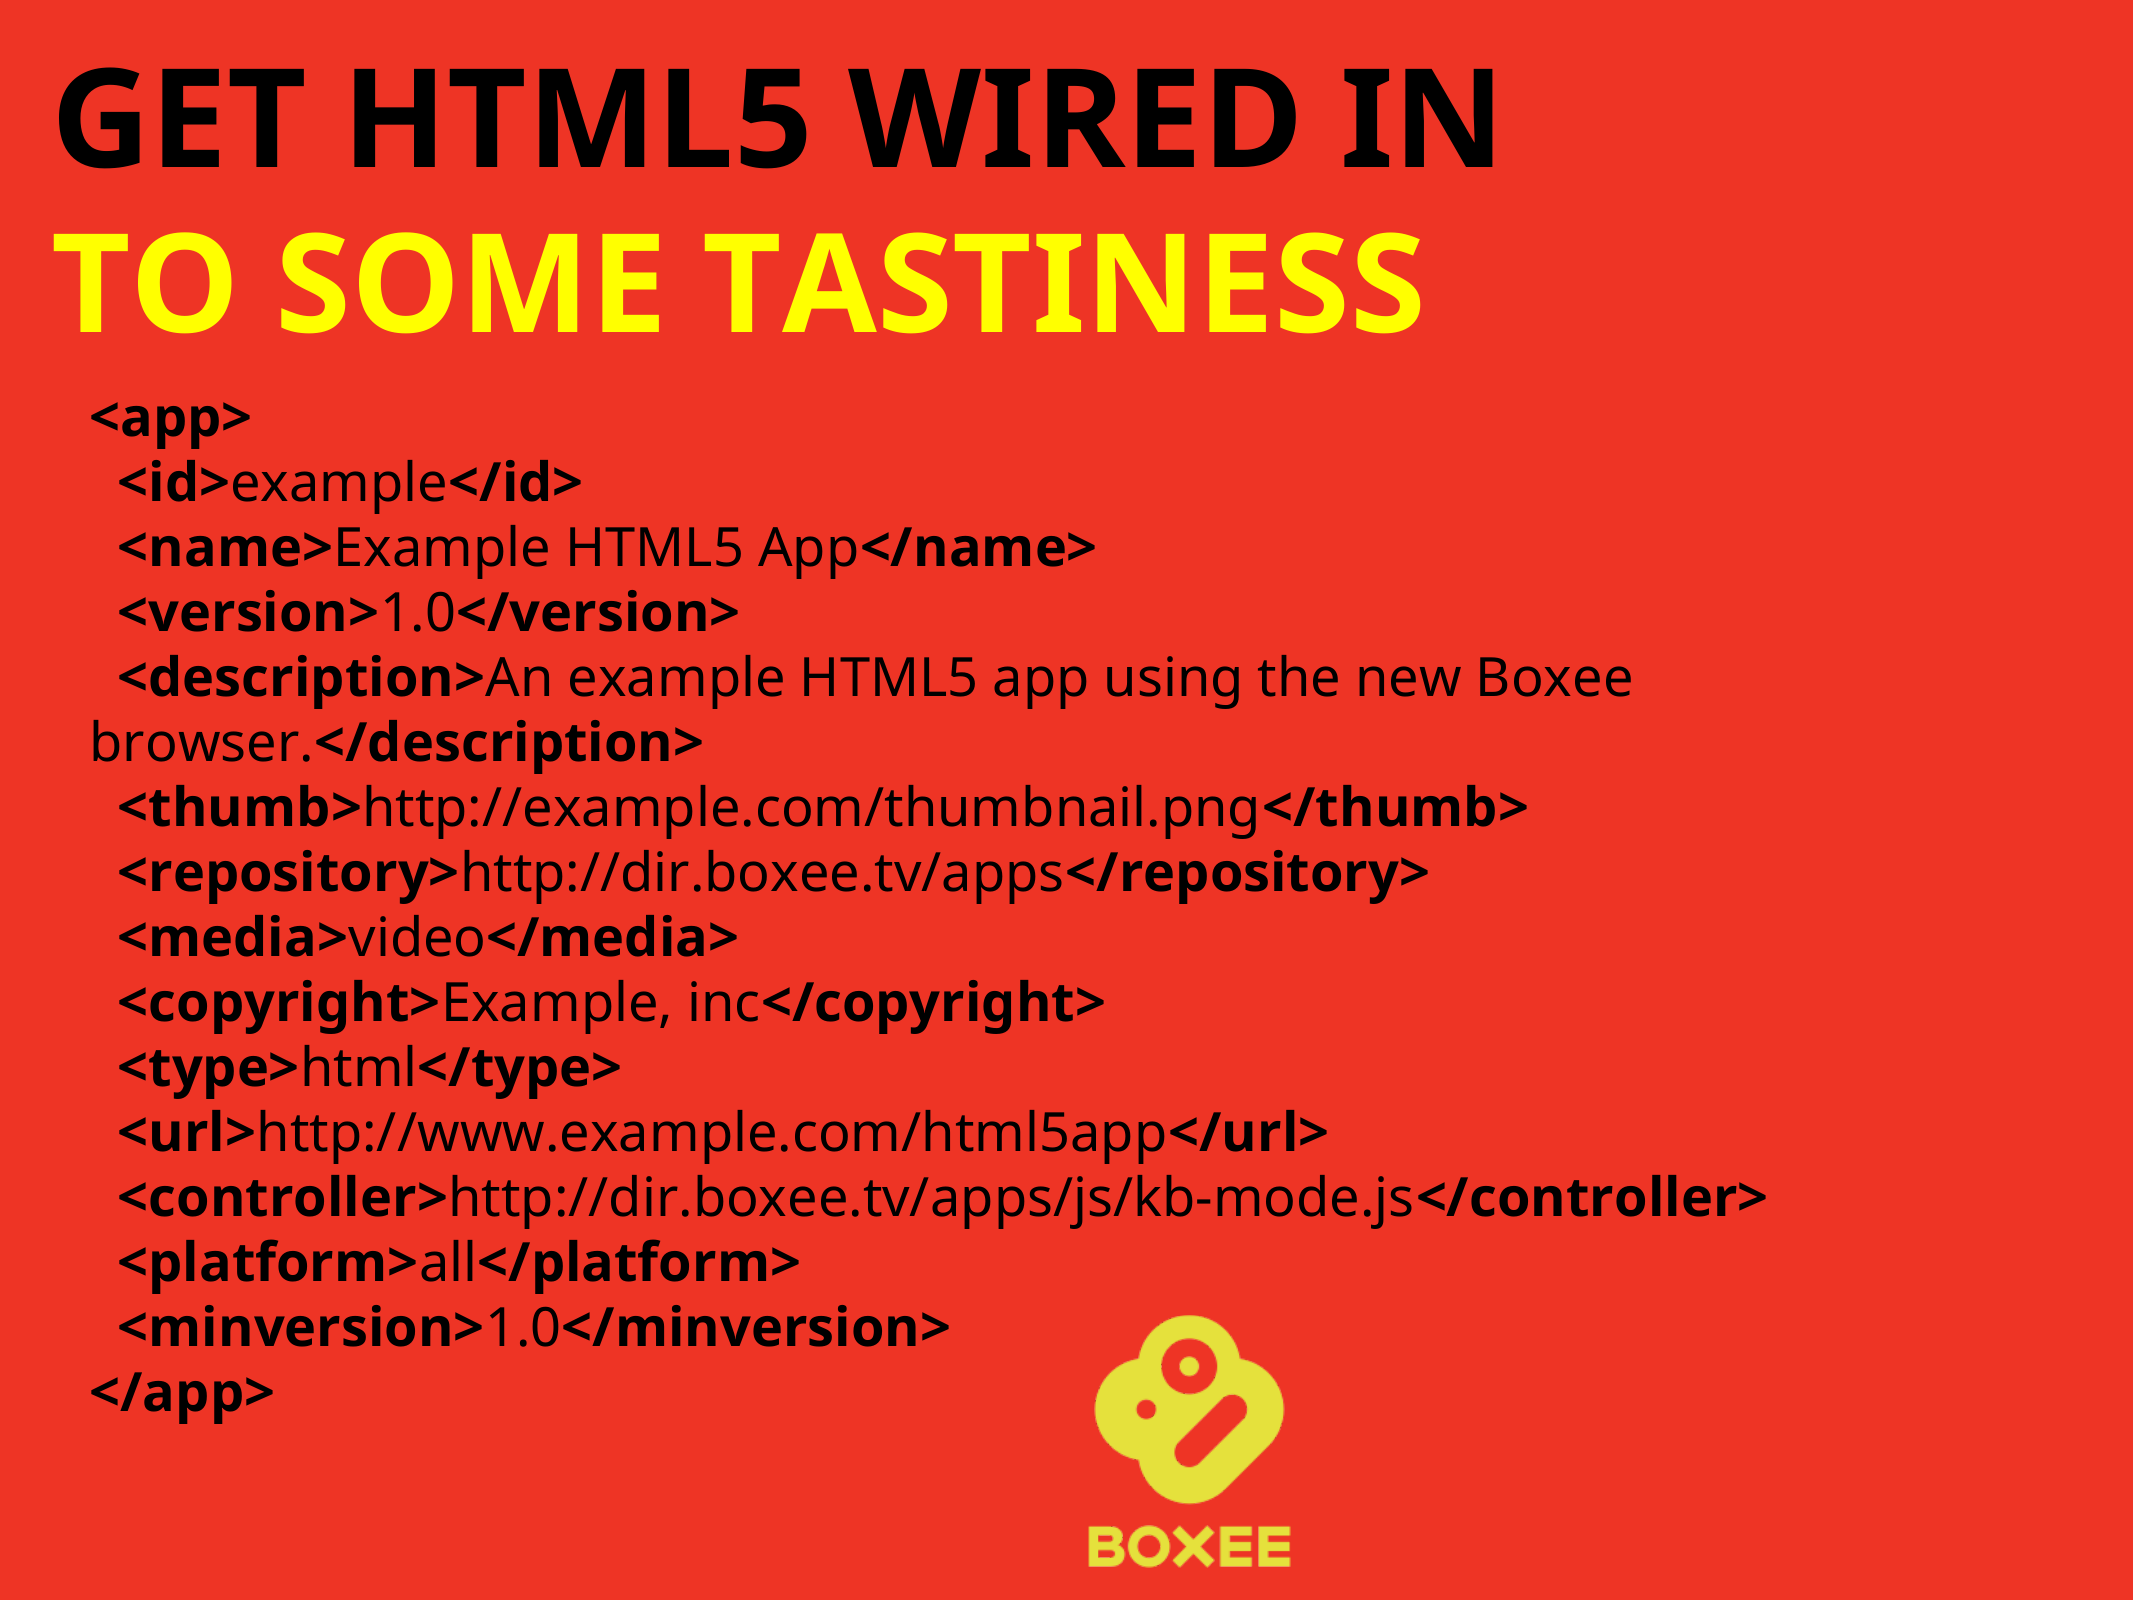

GET HTML5 WIRED IN
TO SOME TASTINESS
<app>
 <id>example</id>
 <name>Example HTML5 App</name>
 <version>1.0</version>
 <description>An example HTML5 app using the new Boxee browser.</description>
 <thumb>http://example.com/thumbnail.png</thumb>
 <repository>http://dir.boxee.tv/apps</repository>
 <media>video</media>
 <copyright>Example, inc</copyright>
 <type>html</type>
 <url>http://www.example.com/html5app</url>
 <controller>http://dir.boxee.tv/apps/js/kb-mode.js</controller>
 <platform>all</platform>
 <minversion>1.0</minversion>
</app>